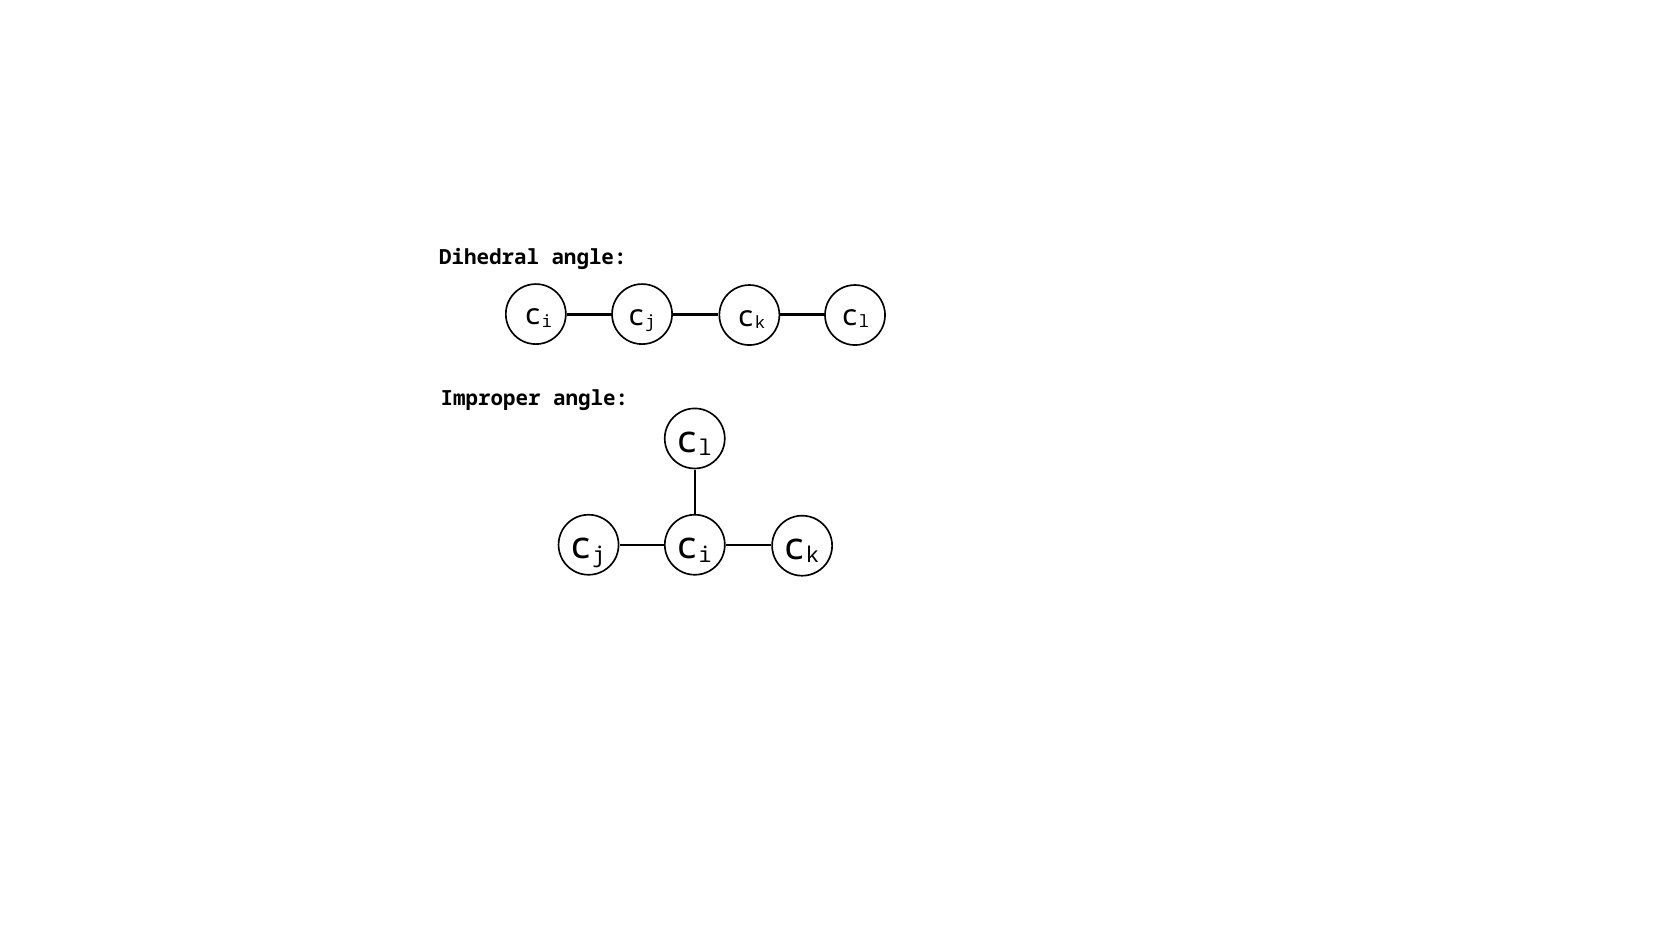

Dihedral angle:
ci
cj
cl
ck
Improper angle:
cl
cj
ci
ck